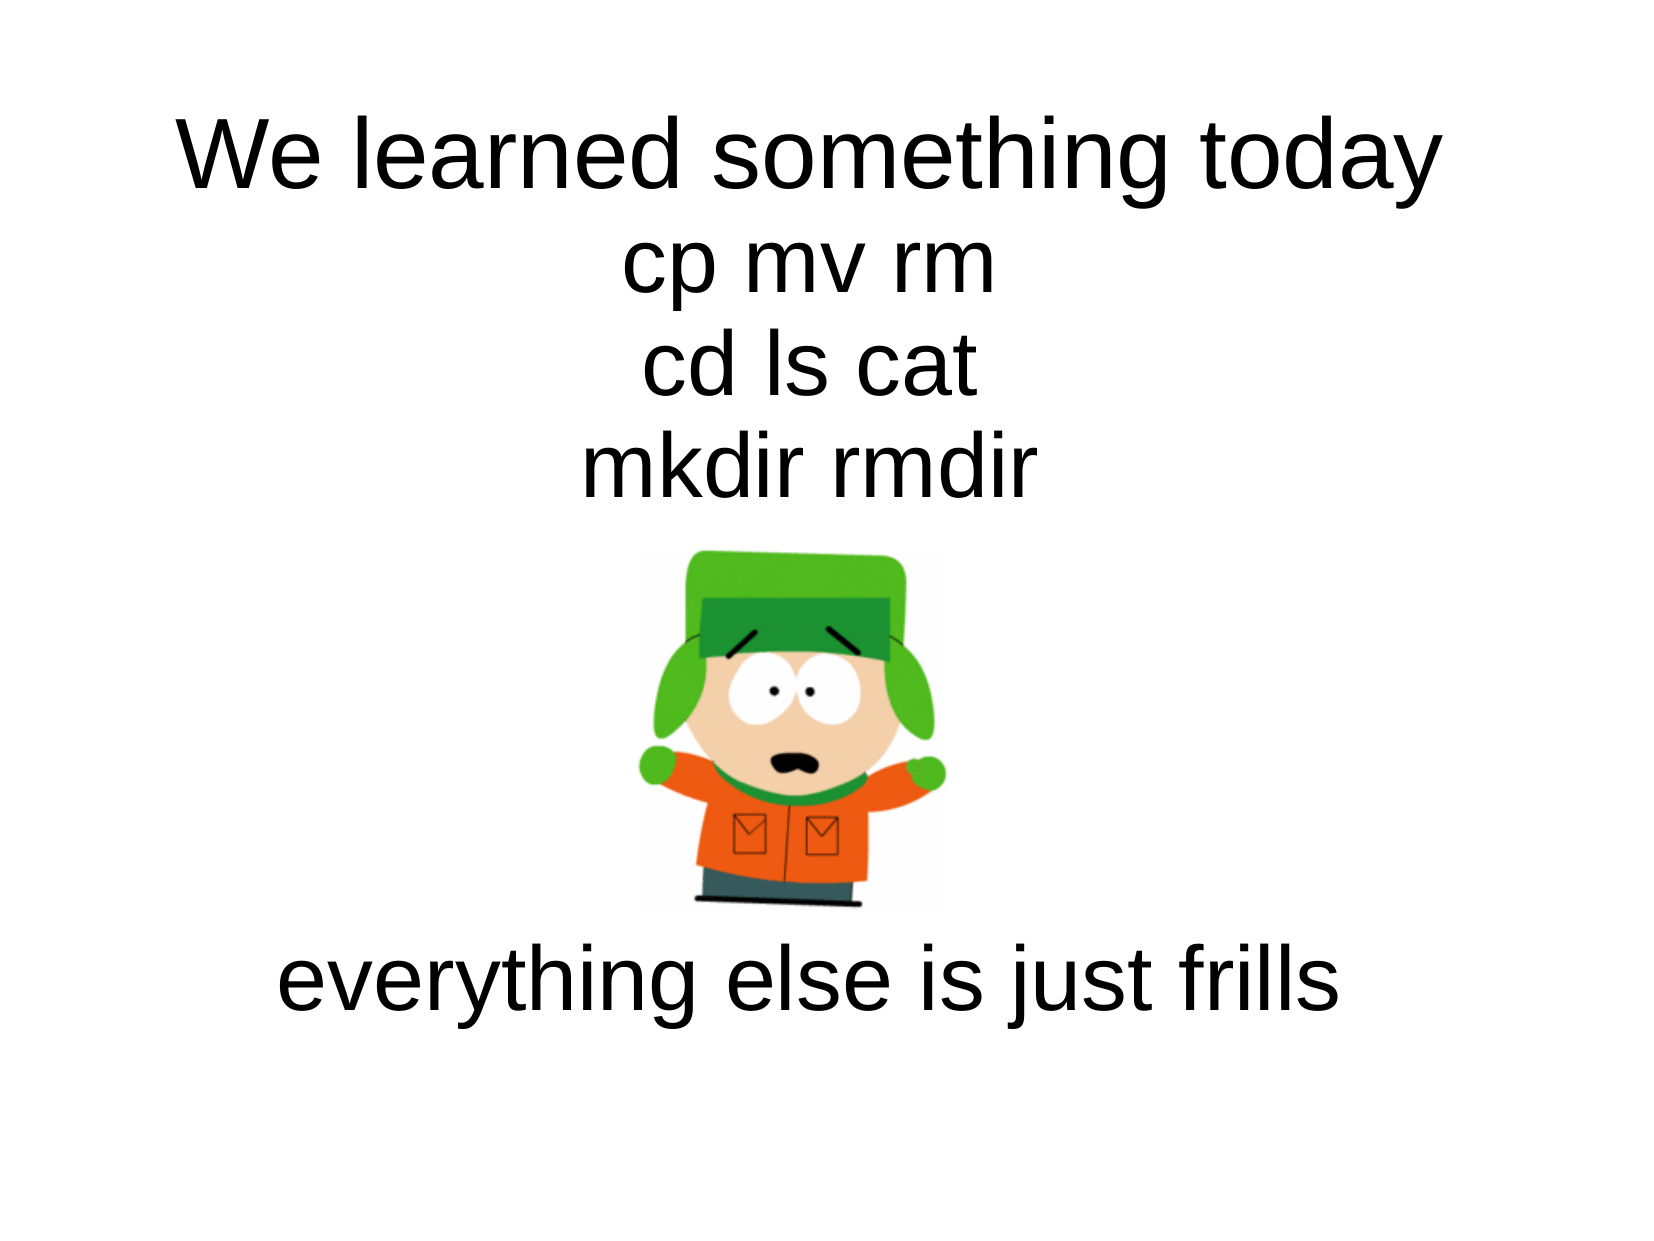

We learned something today
cp mv rm
cd ls cat
mkdir rmdir
everything else is just frills